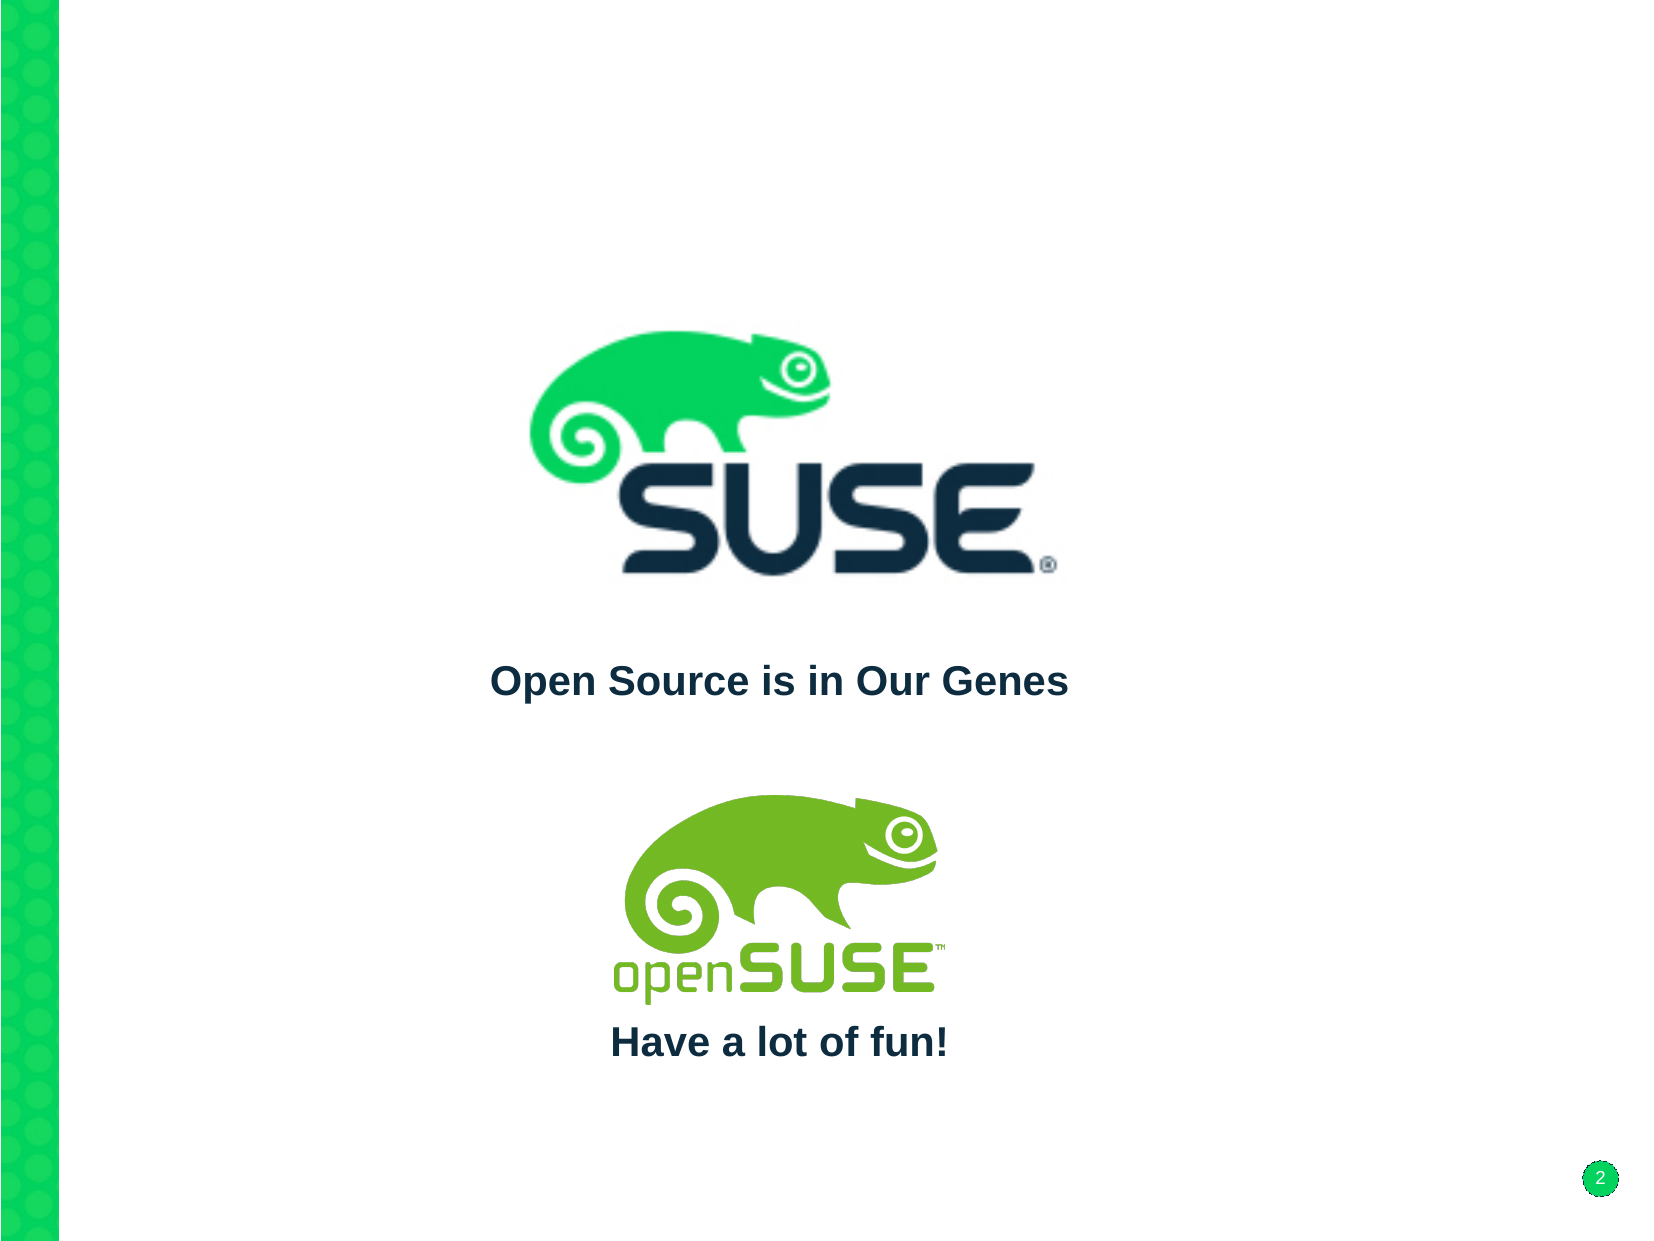

#
Open Source is in Our Genes
Have a lot of fun!
2